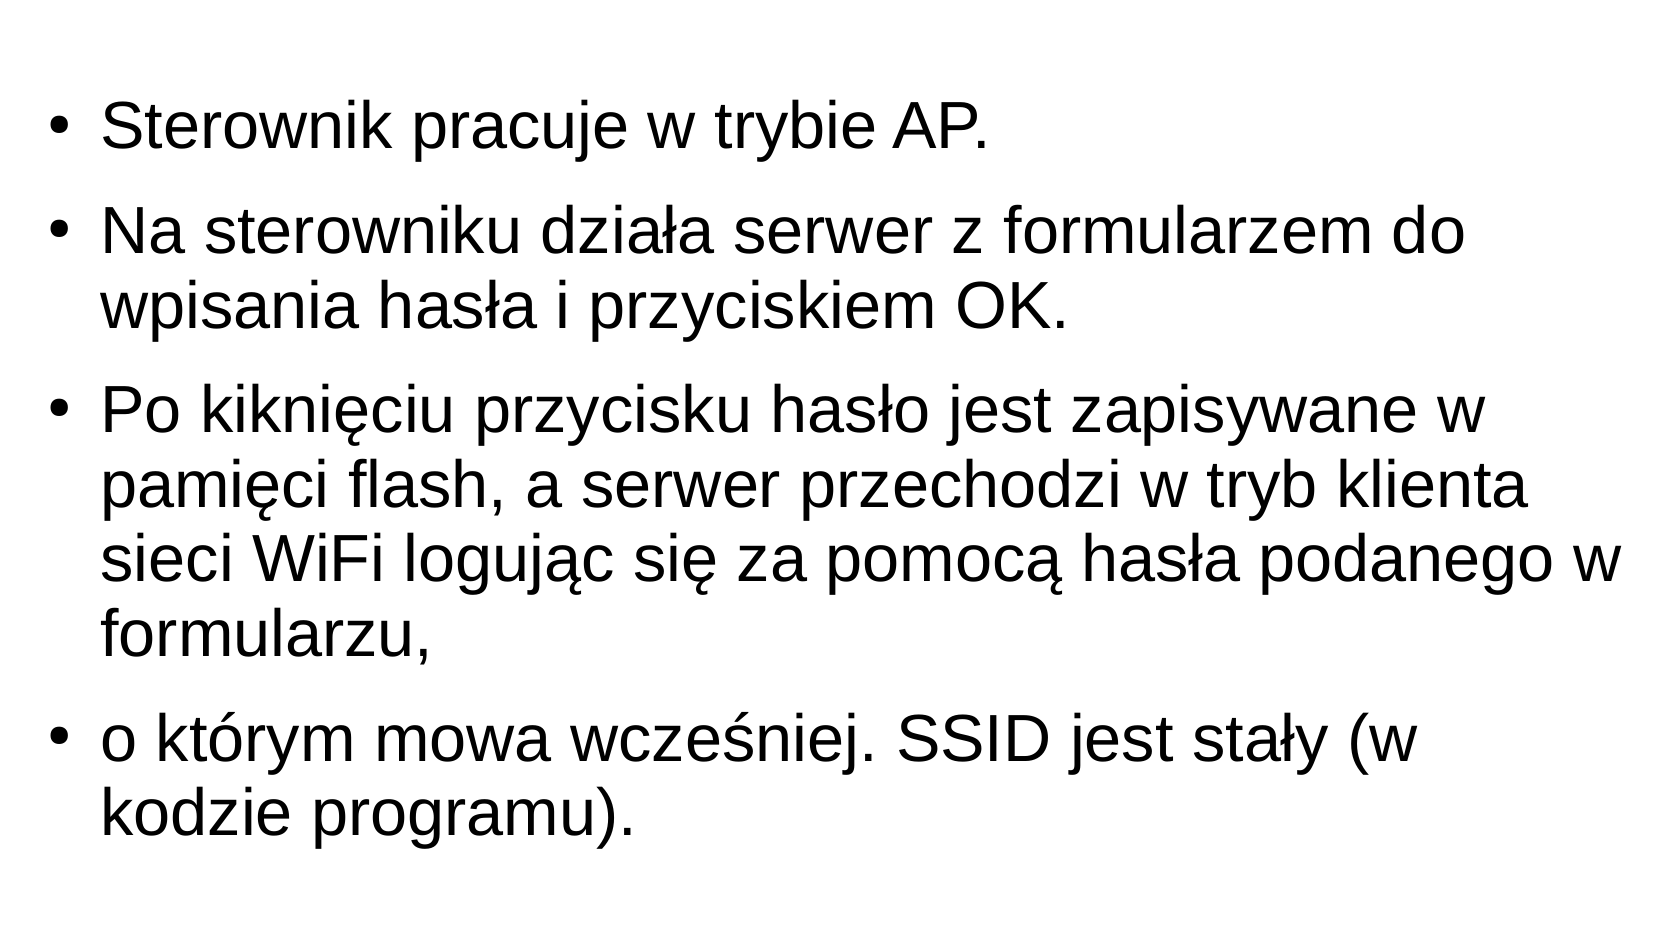

#
Sterownik pracuje w trybie AP.
Na sterowniku działa serwer z formularzem do wpisania hasła i przyciskiem OK.
Po kiknięciu przycisku hasło jest zapisywane w pamięci flash, a serwer przechodzi w tryb klienta sieci WiFi logując się za pomocą hasła podanego w formularzu,
o którym mowa wcześniej. SSID jest stały (w kodzie programu).